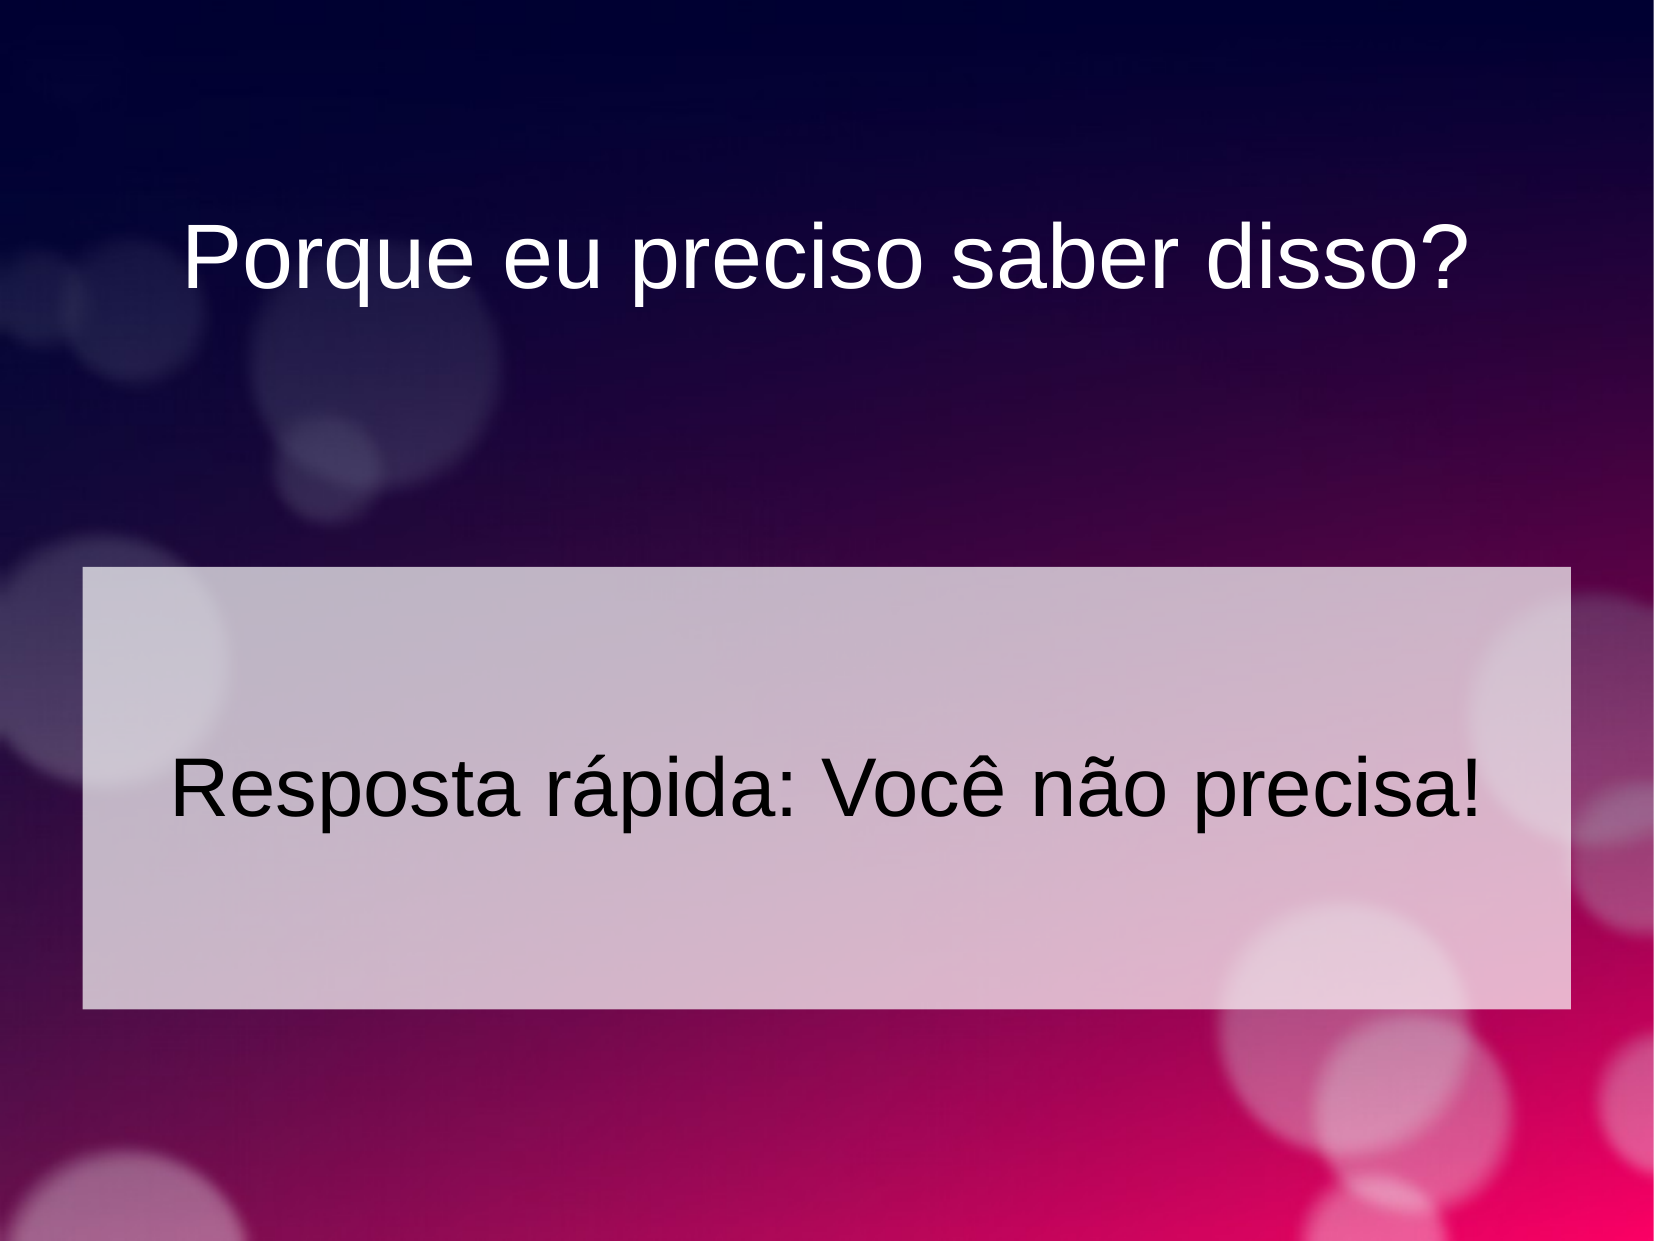

# Porque eu preciso saber disso?
Resposta rápida: Você não precisa!